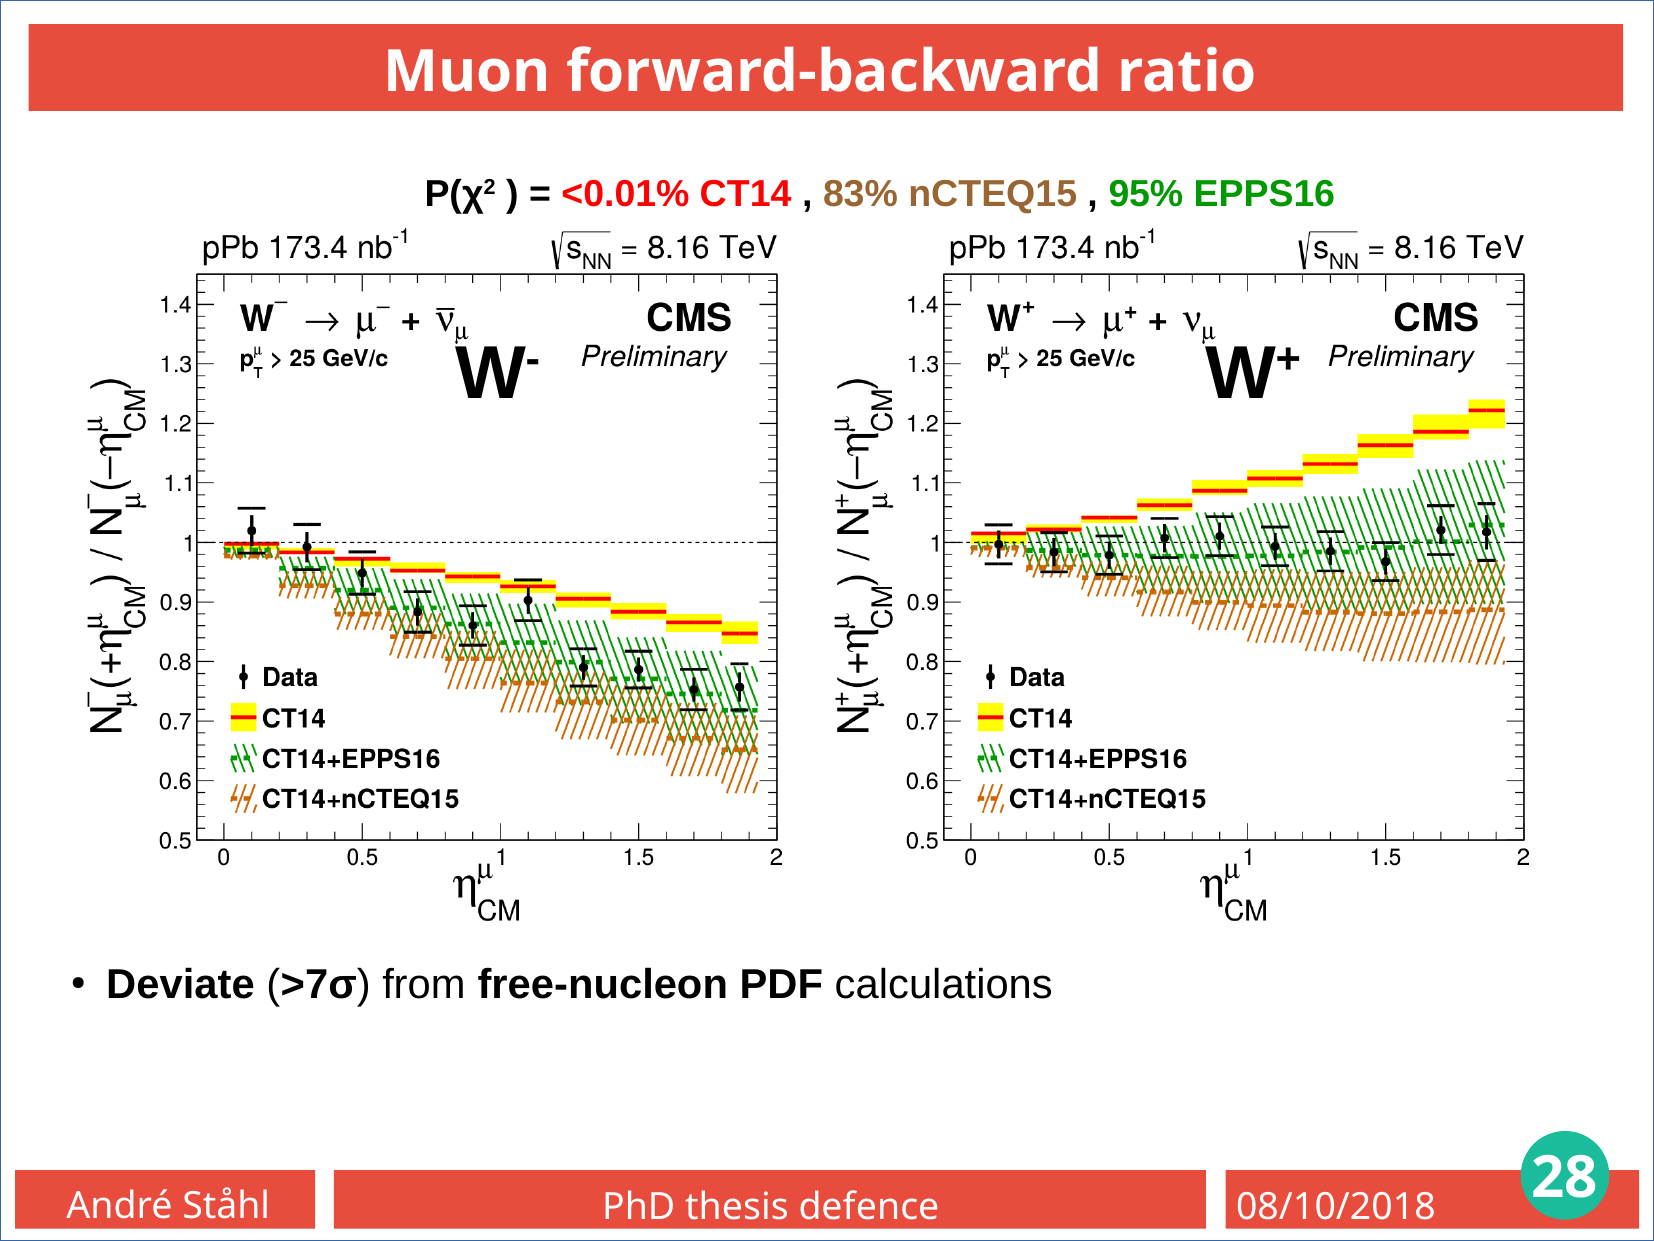

# Muon forward-backward ratio
P(χ2 ) = <0.01% CT14 , 83% nCTEQ15 , 95% EPPS16
W-
W+
Deviate (>7σ) from free-nucleon PDF calculations
28
08/10/2018